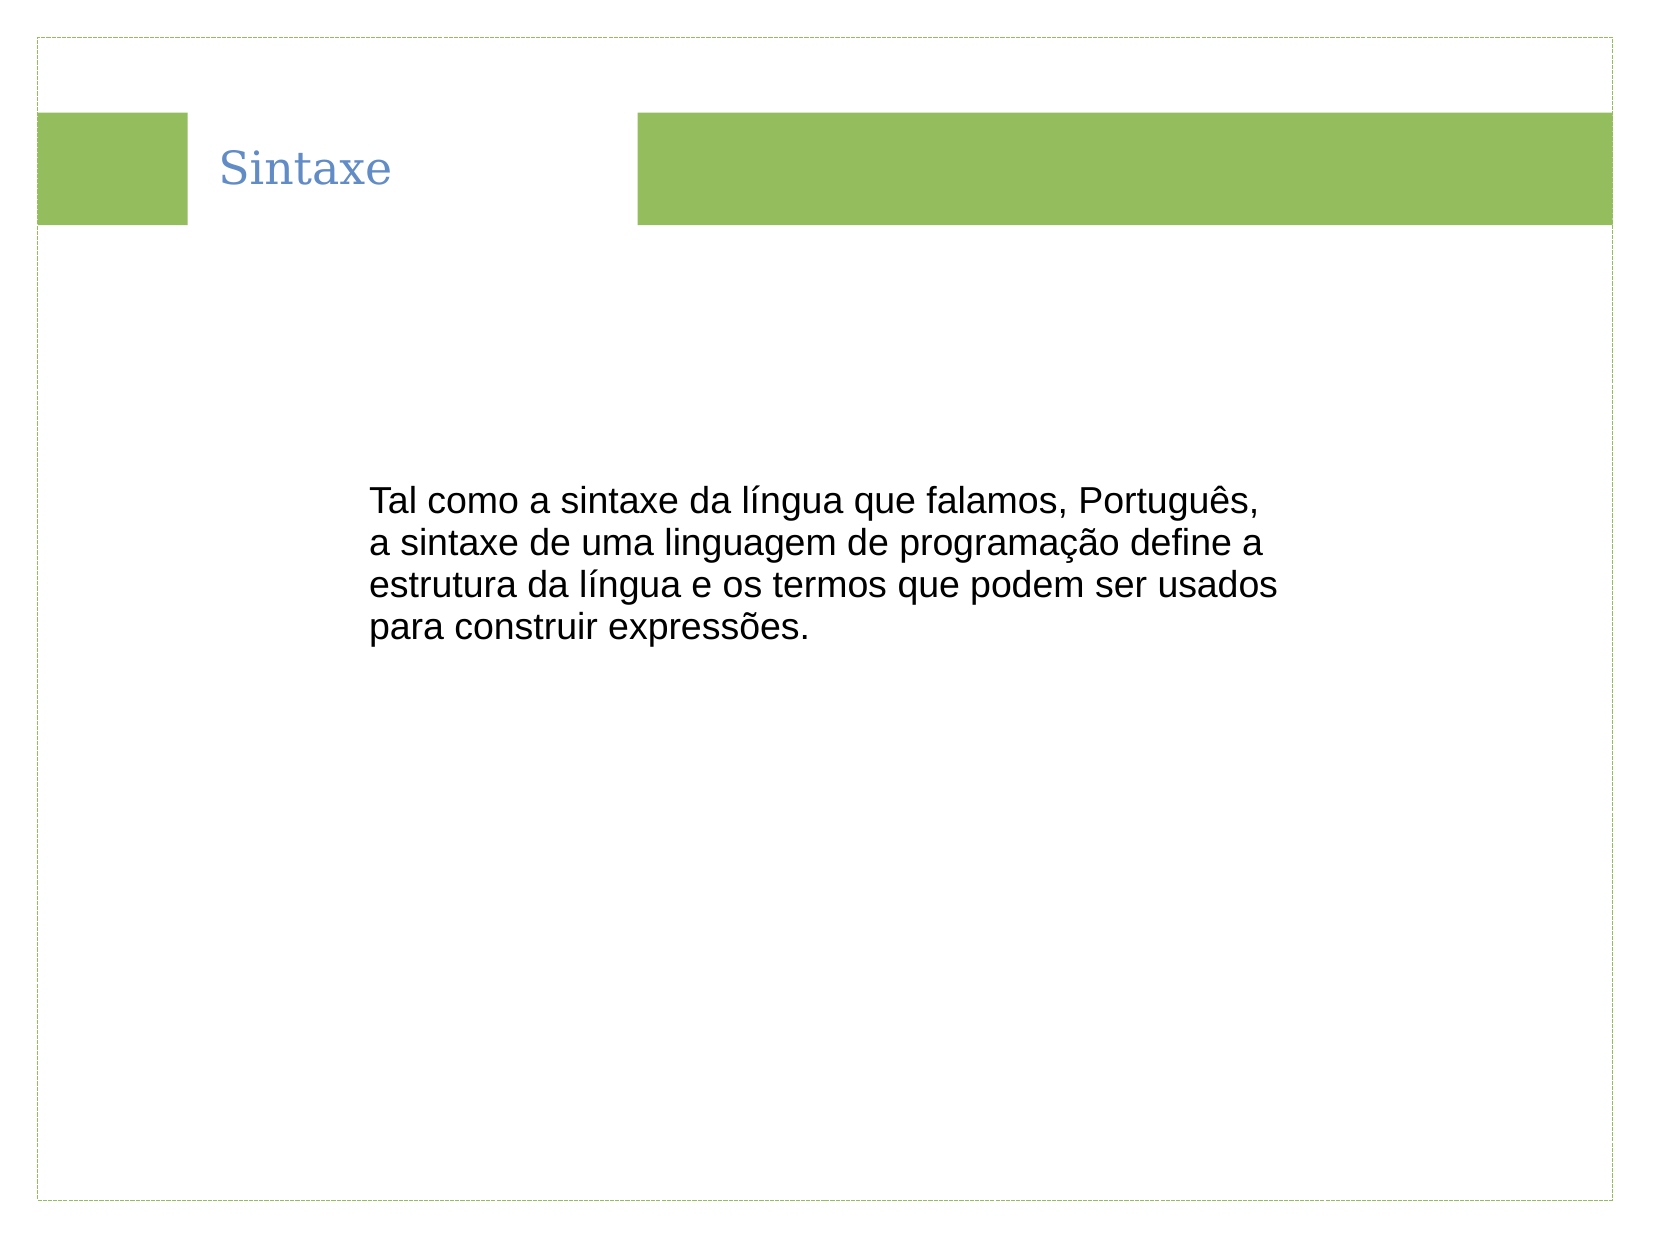

Sintaxe
Tal como a sintaxe da língua que falamos, Português,
a sintaxe de uma linguagem de programação define a
estrutura da língua e os termos que podem ser usados
para construir expressões.